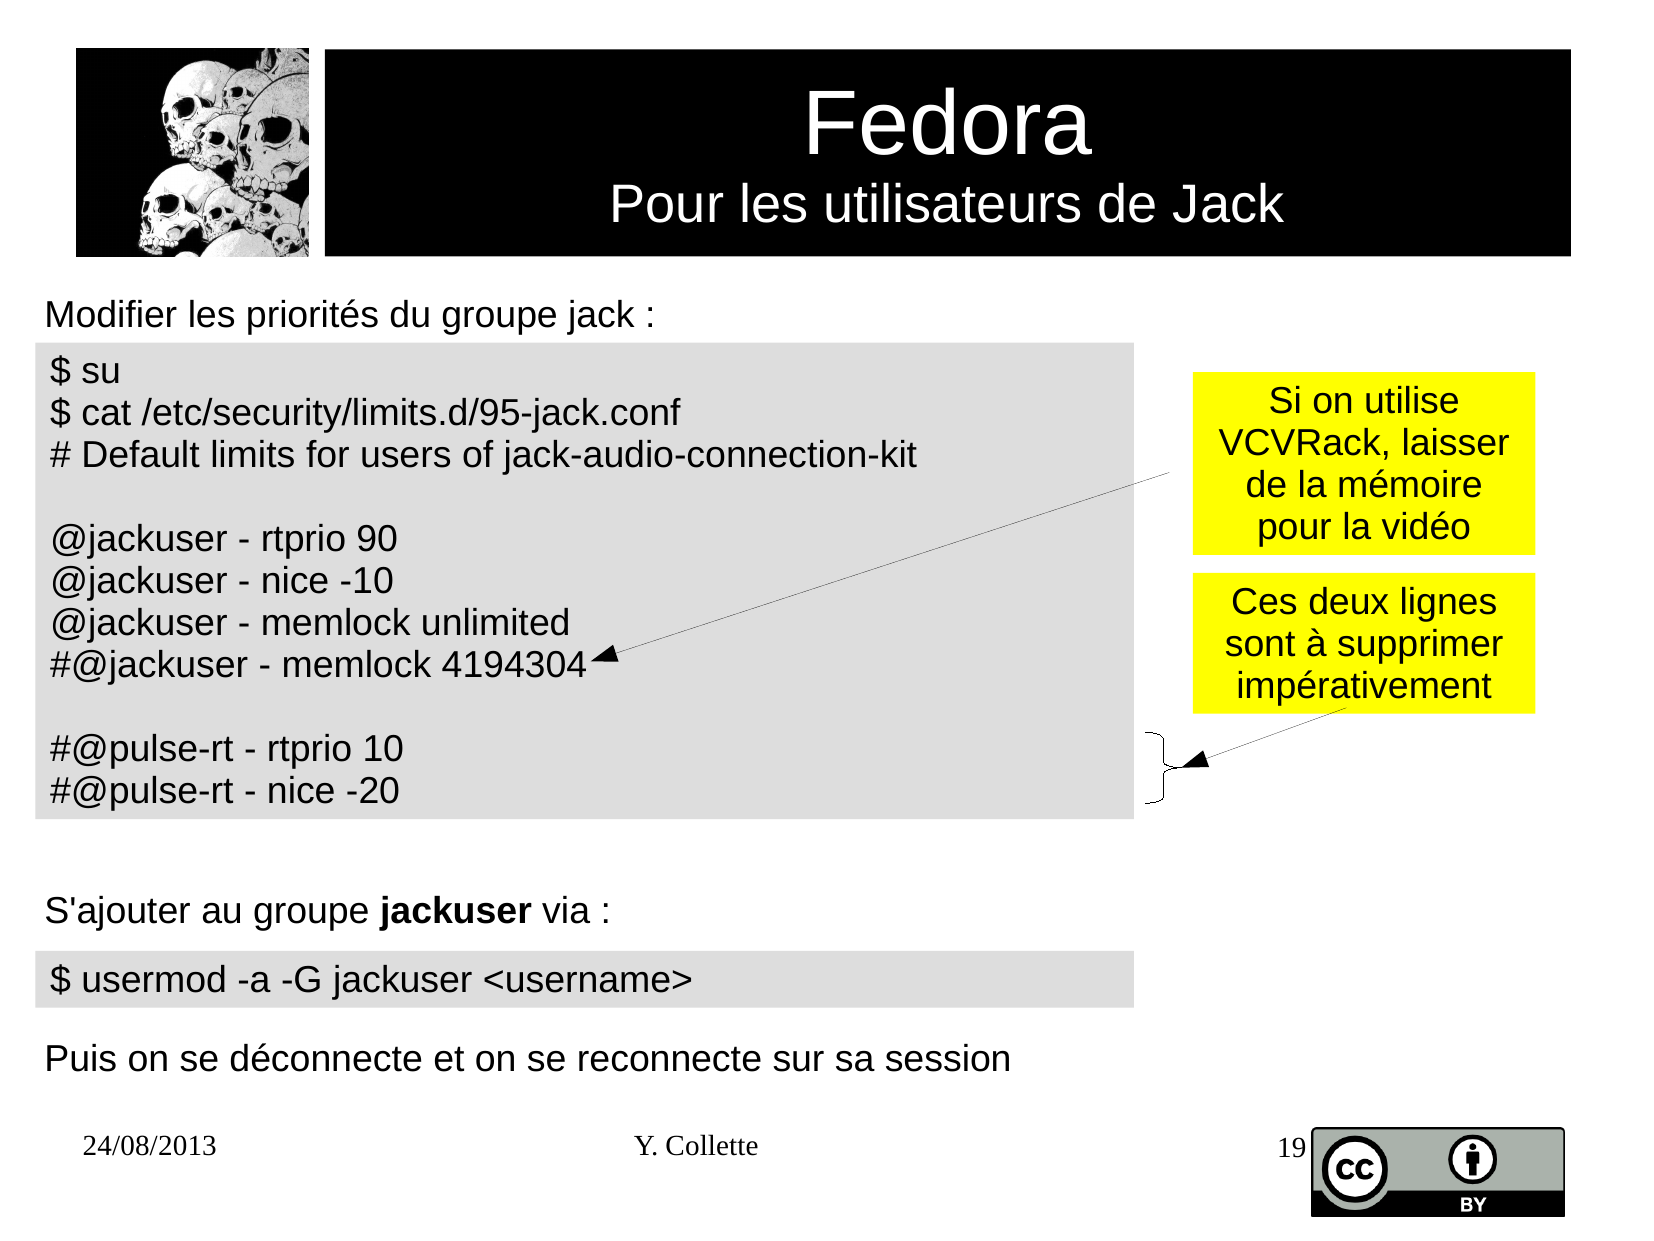

# Fedora Pour les utilisateurs de Jack
Modifier les priorités du groupe jack :
$ su
$ cat /etc/security/limits.d/95-jack.conf
# Default limits for users of jack-audio-connection-kit
@jackuser - rtprio 90
@jackuser - nice -10
@jackuser - memlock unlimited
#@jackuser - memlock 4194304
#@pulse-rt - rtprio 10
#@pulse-rt - nice -20
Si on utilise VCVRack, laisser de la mémoire pour la vidéo
Ces deux lignes sont à supprimer impérativement
S'ajouter au groupe jackuser via :
$ usermod -a -G jackuser <username>
Puis on se déconnecte et on se reconnecte sur sa session
Y. Collette
19